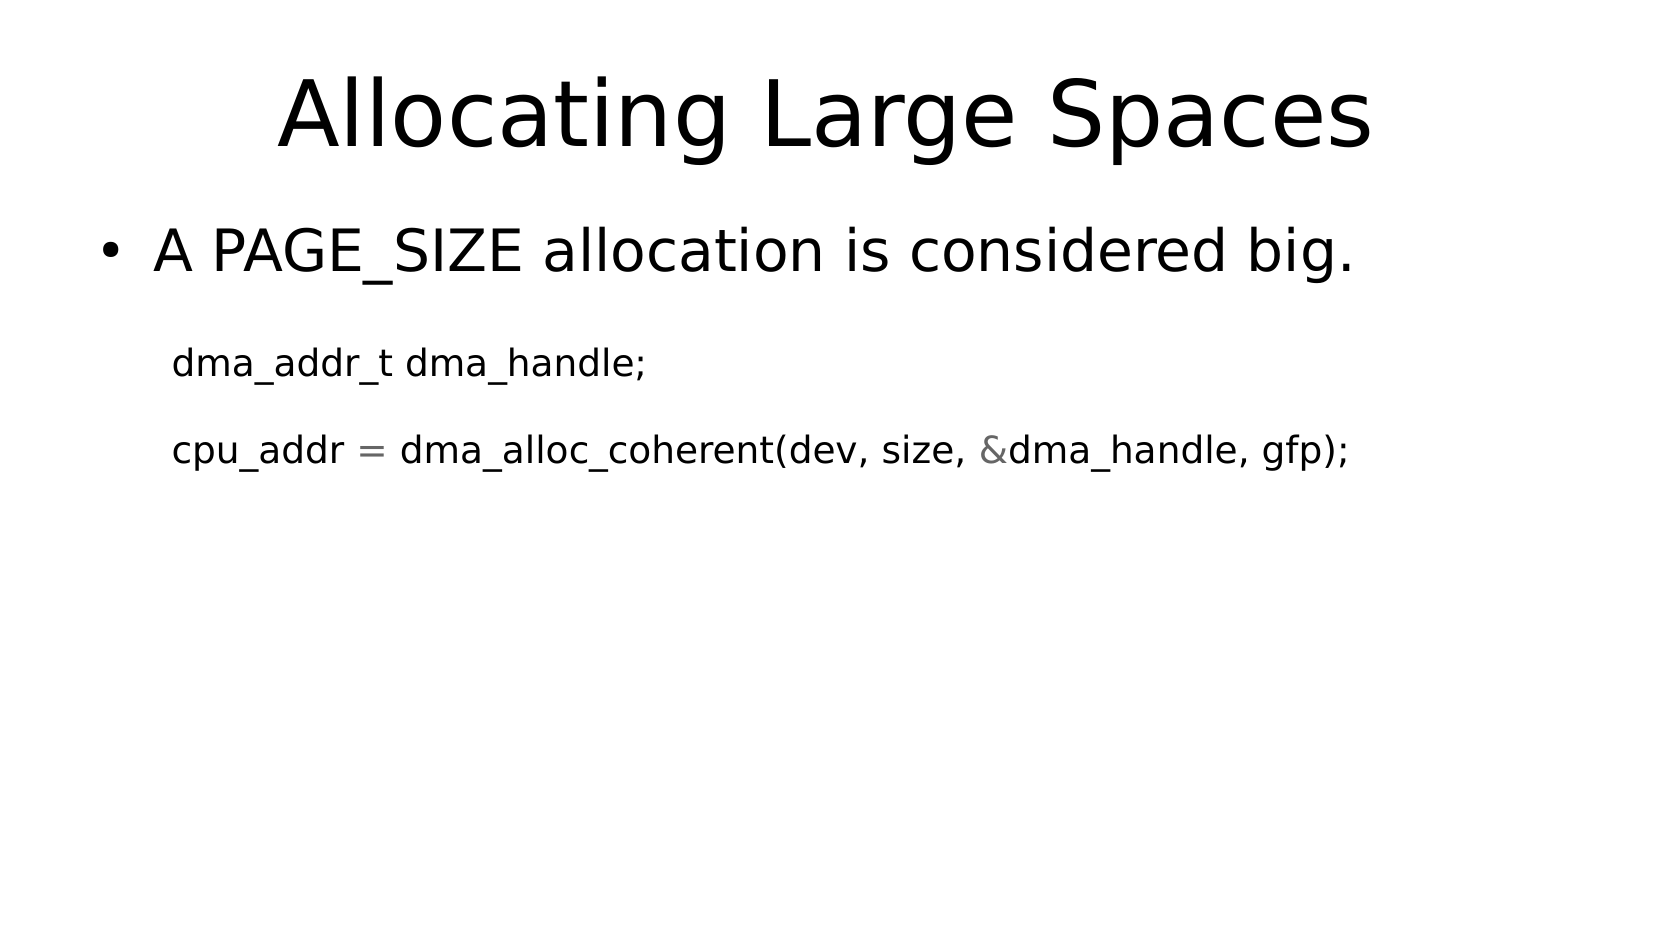

# Allocating Large Spaces
A PAGE_SIZE allocation is considered big.
dma_addr_t dma_handle;
cpu_addr = dma_alloc_coherent(dev, size, &dma_handle, gfp);